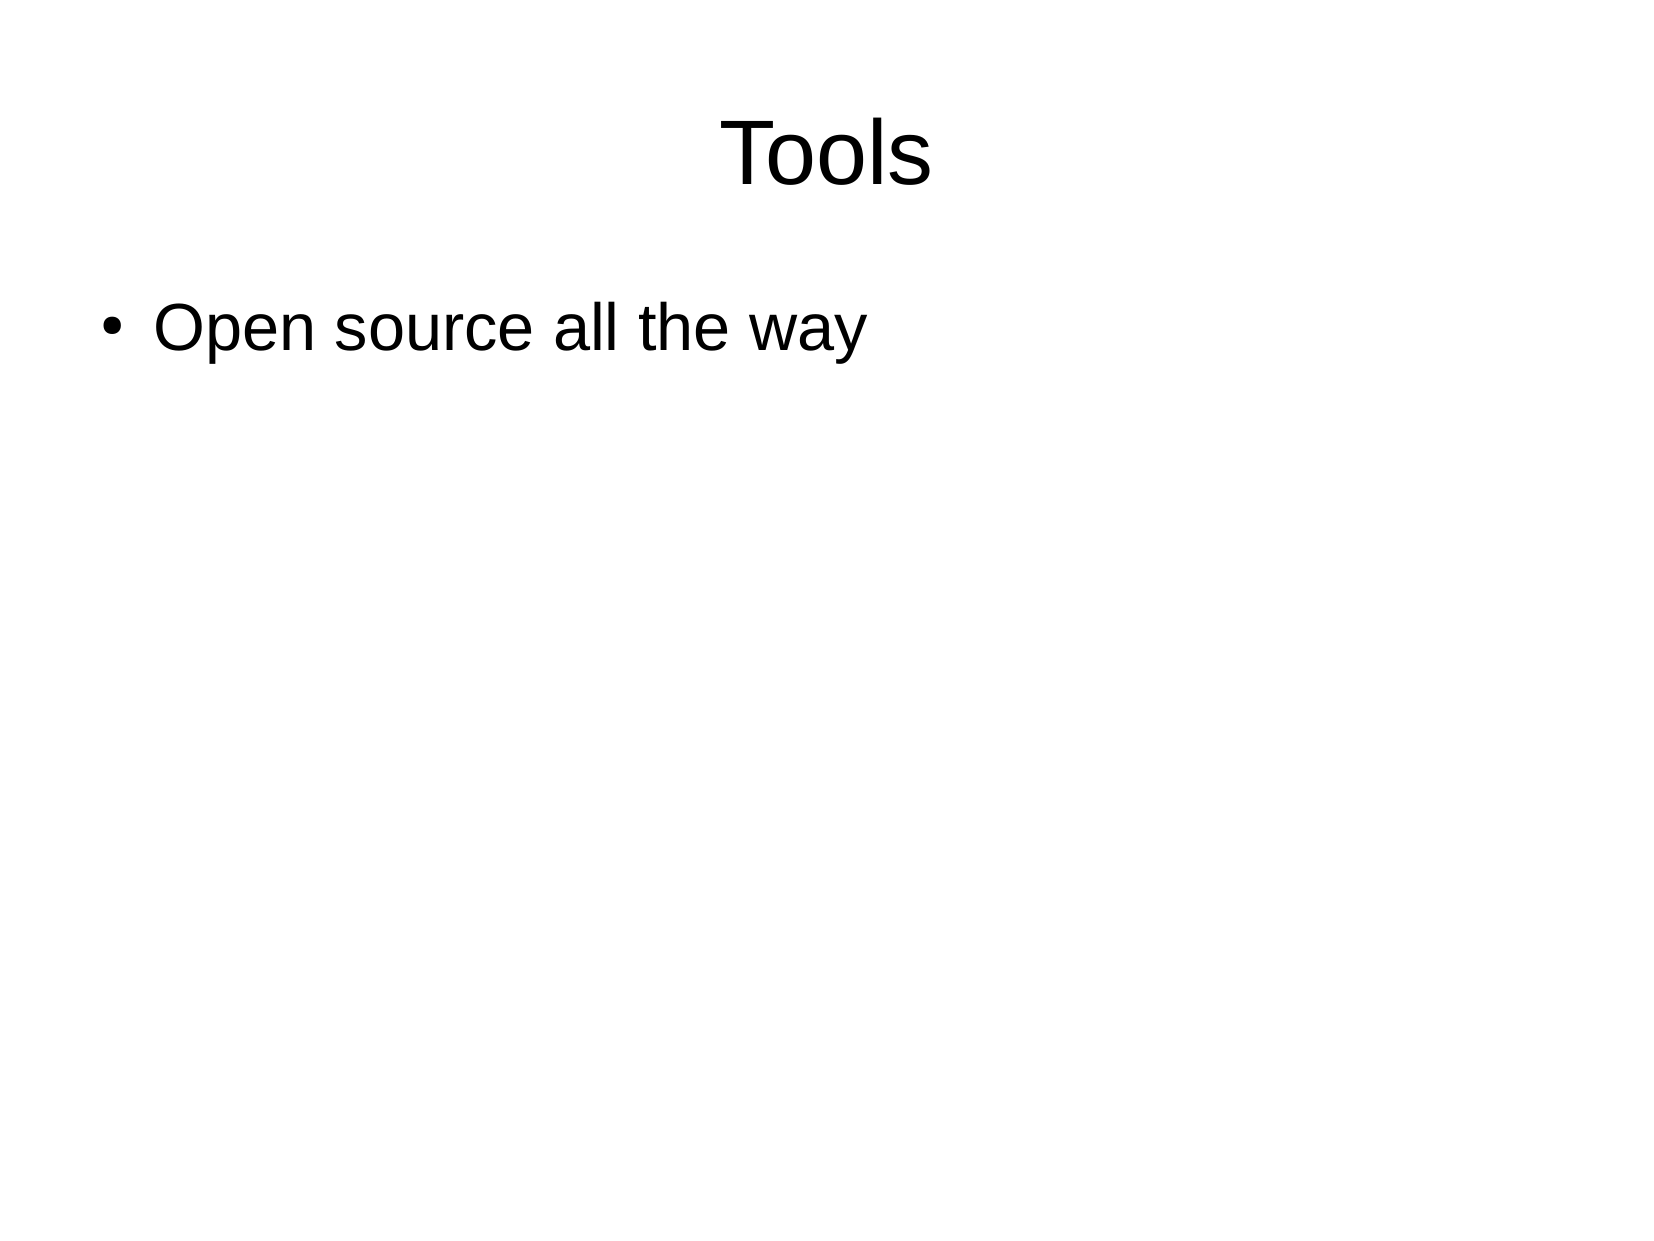

# Tools
Open source all the way